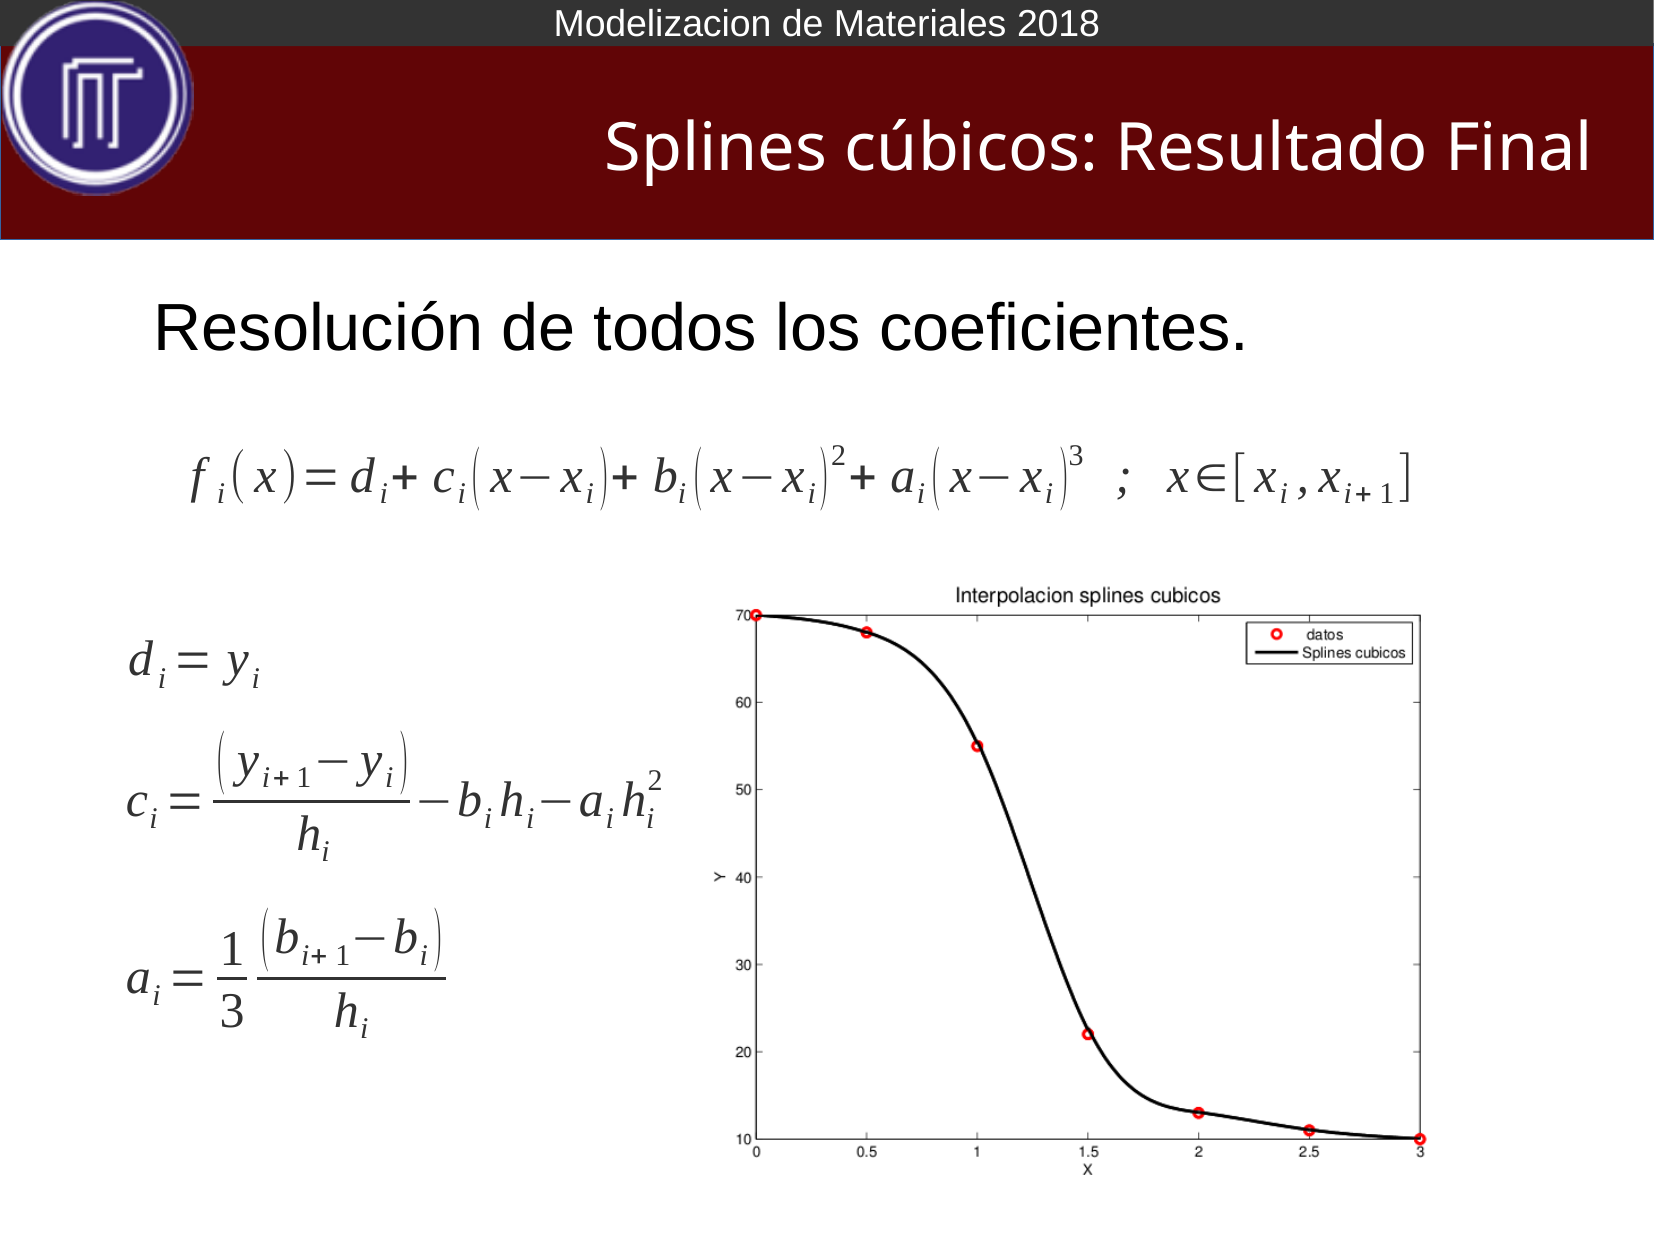

# Splines cúbicos: Resultado Final
Resolución de todos los coeficientes.